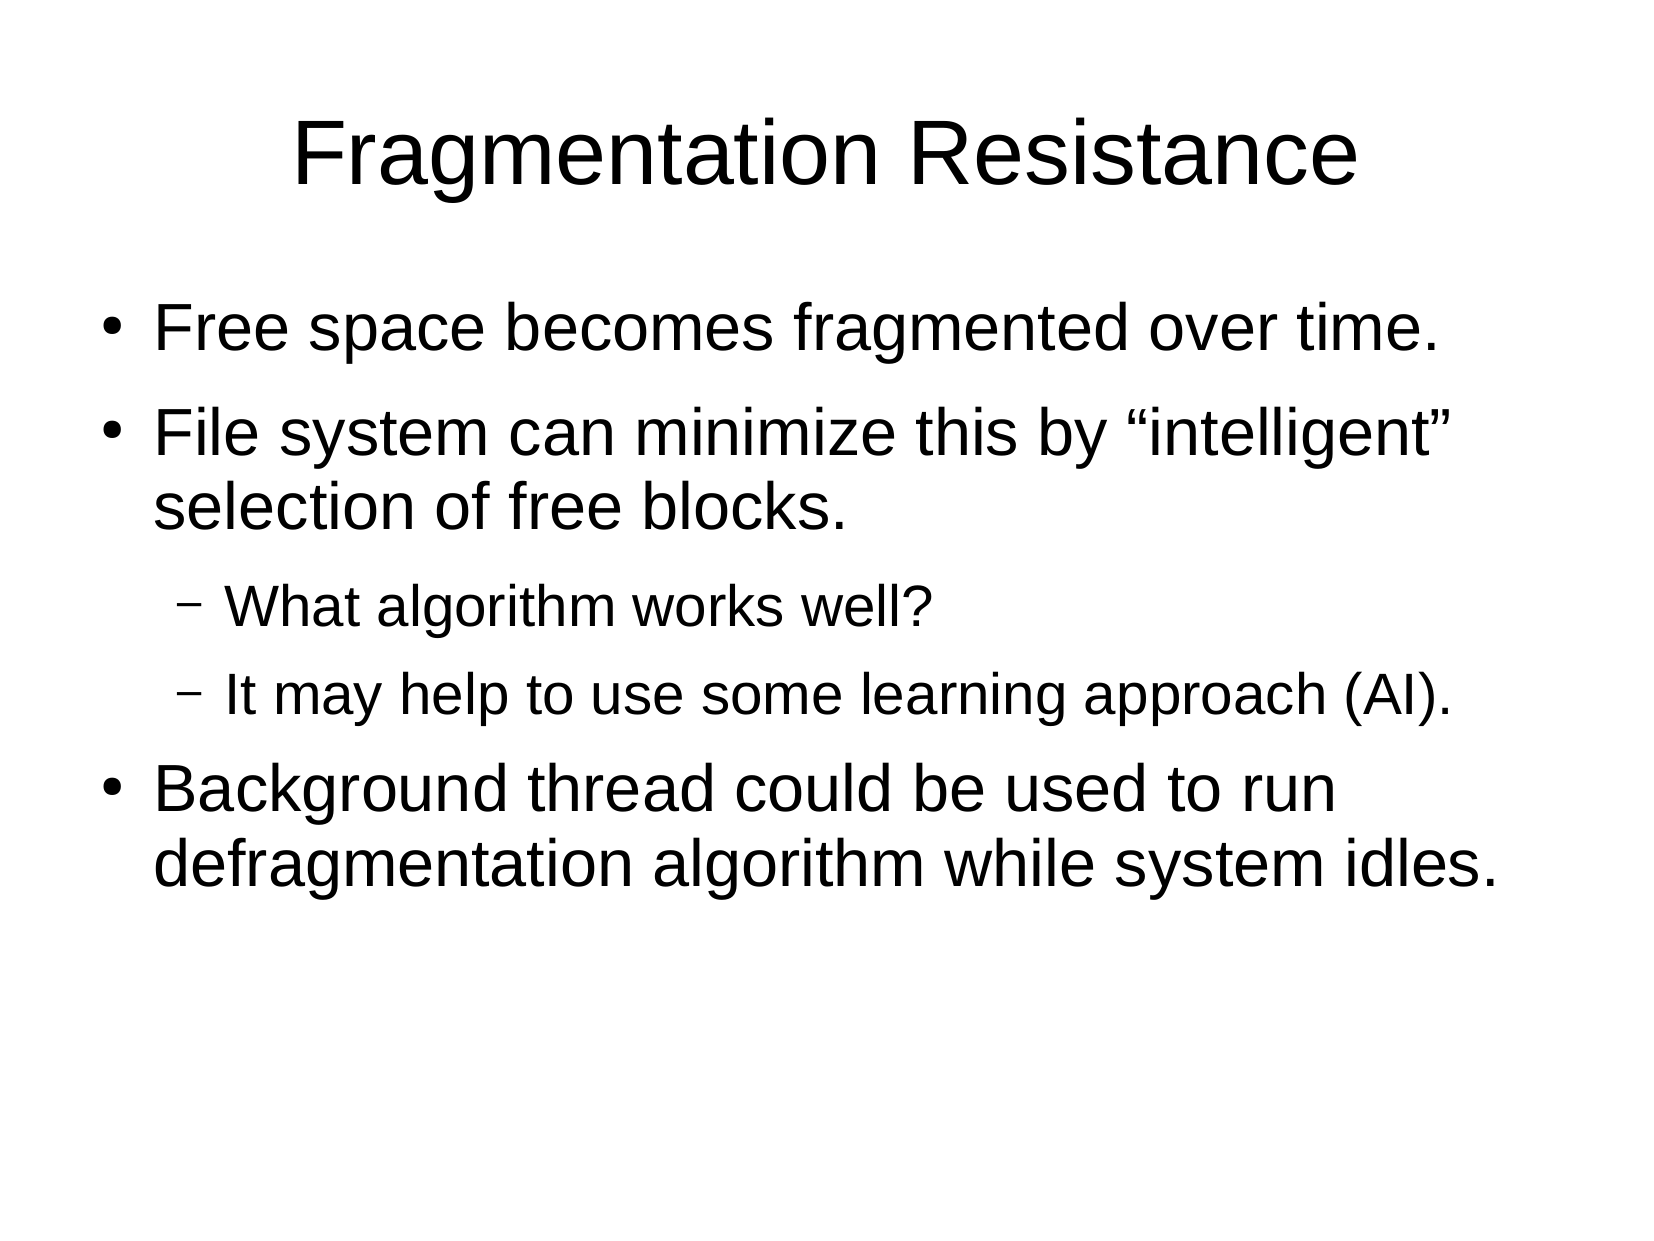

# Fragmentation Resistance
Free space becomes fragmented over time.
File system can minimize this by “intelligent” selection of free blocks.
What algorithm works well?
It may help to use some learning approach (AI).
Background thread could be used to run defragmentation algorithm while system idles.